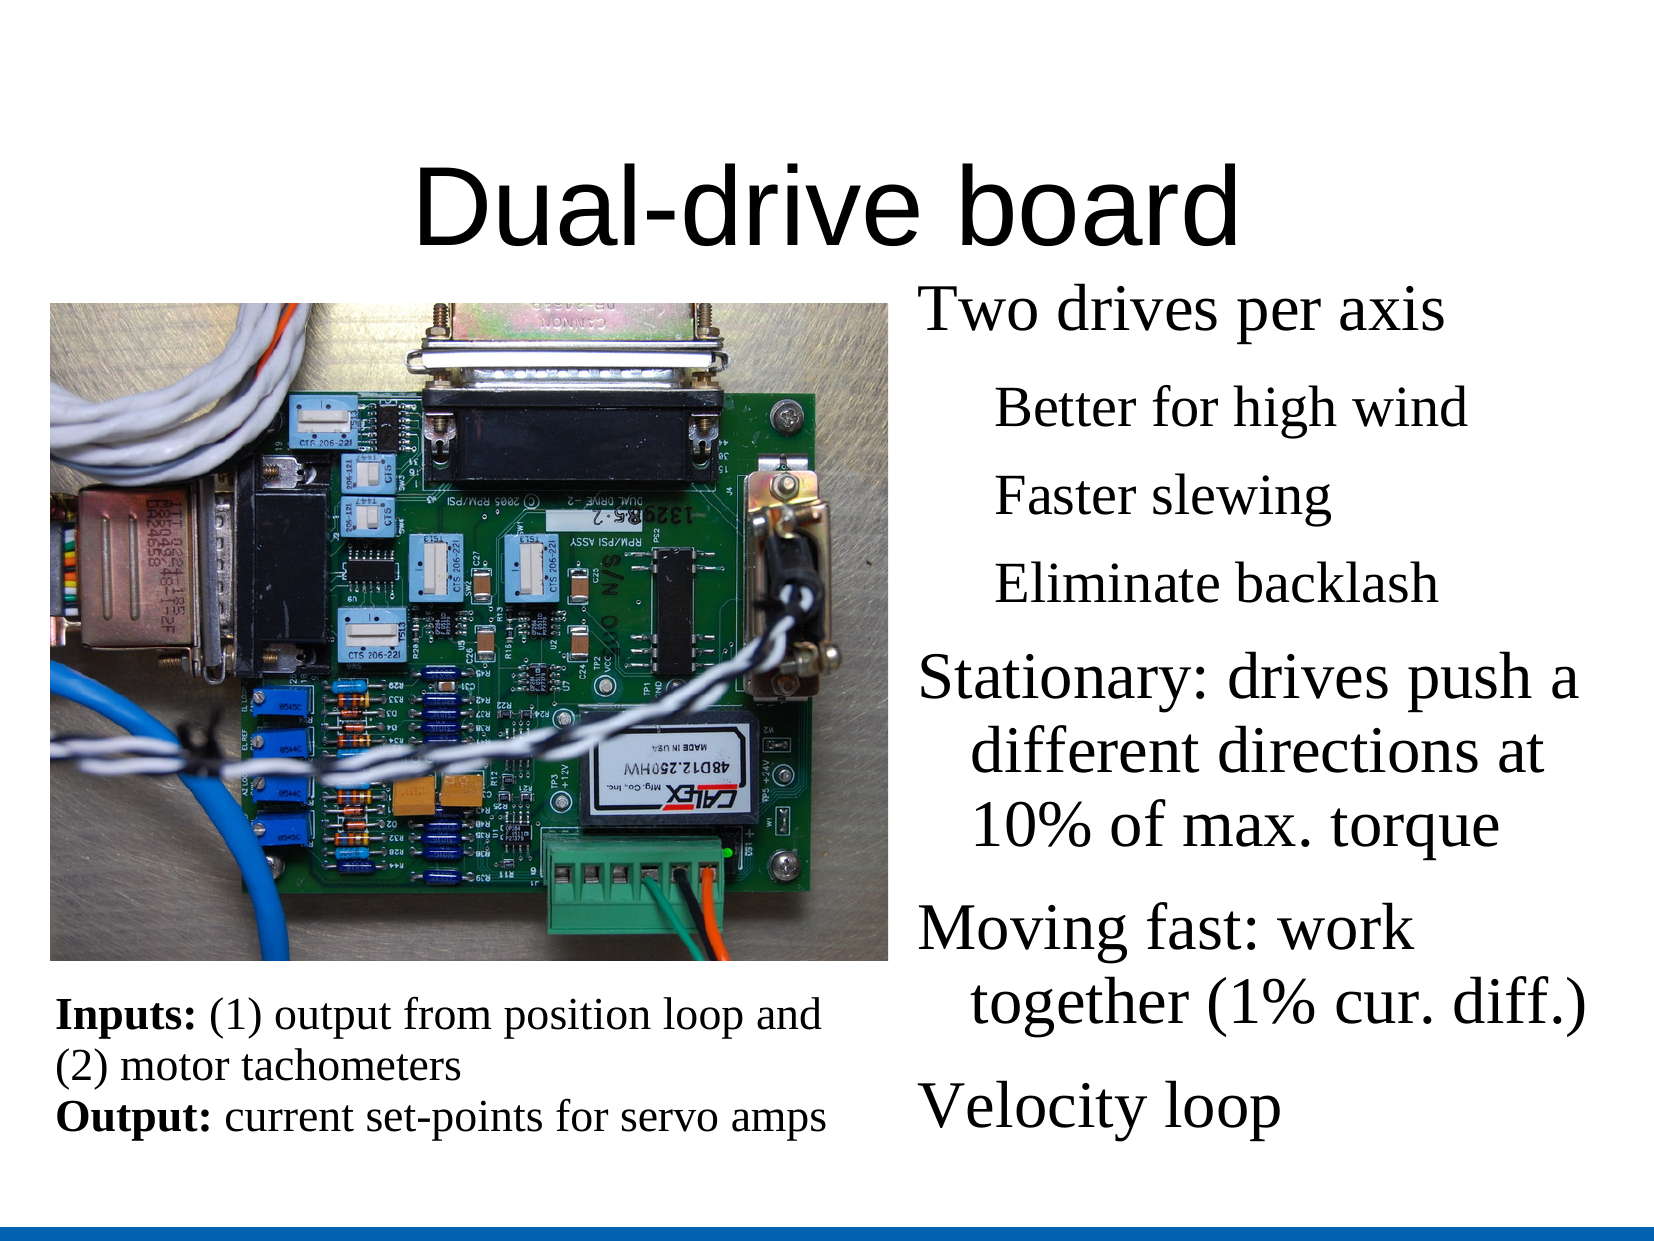

# Dual-drive board
Two drives per axis
Better for high wind
Faster slewing
Eliminate backlash
Stationary: drives push a different directions at 10% of max. torque
Moving fast: work together (1% cur. diff.)
Velocity loop
Inputs: (1) output from position loop and (2) motor tachometers
Output: current set-points for servo amps